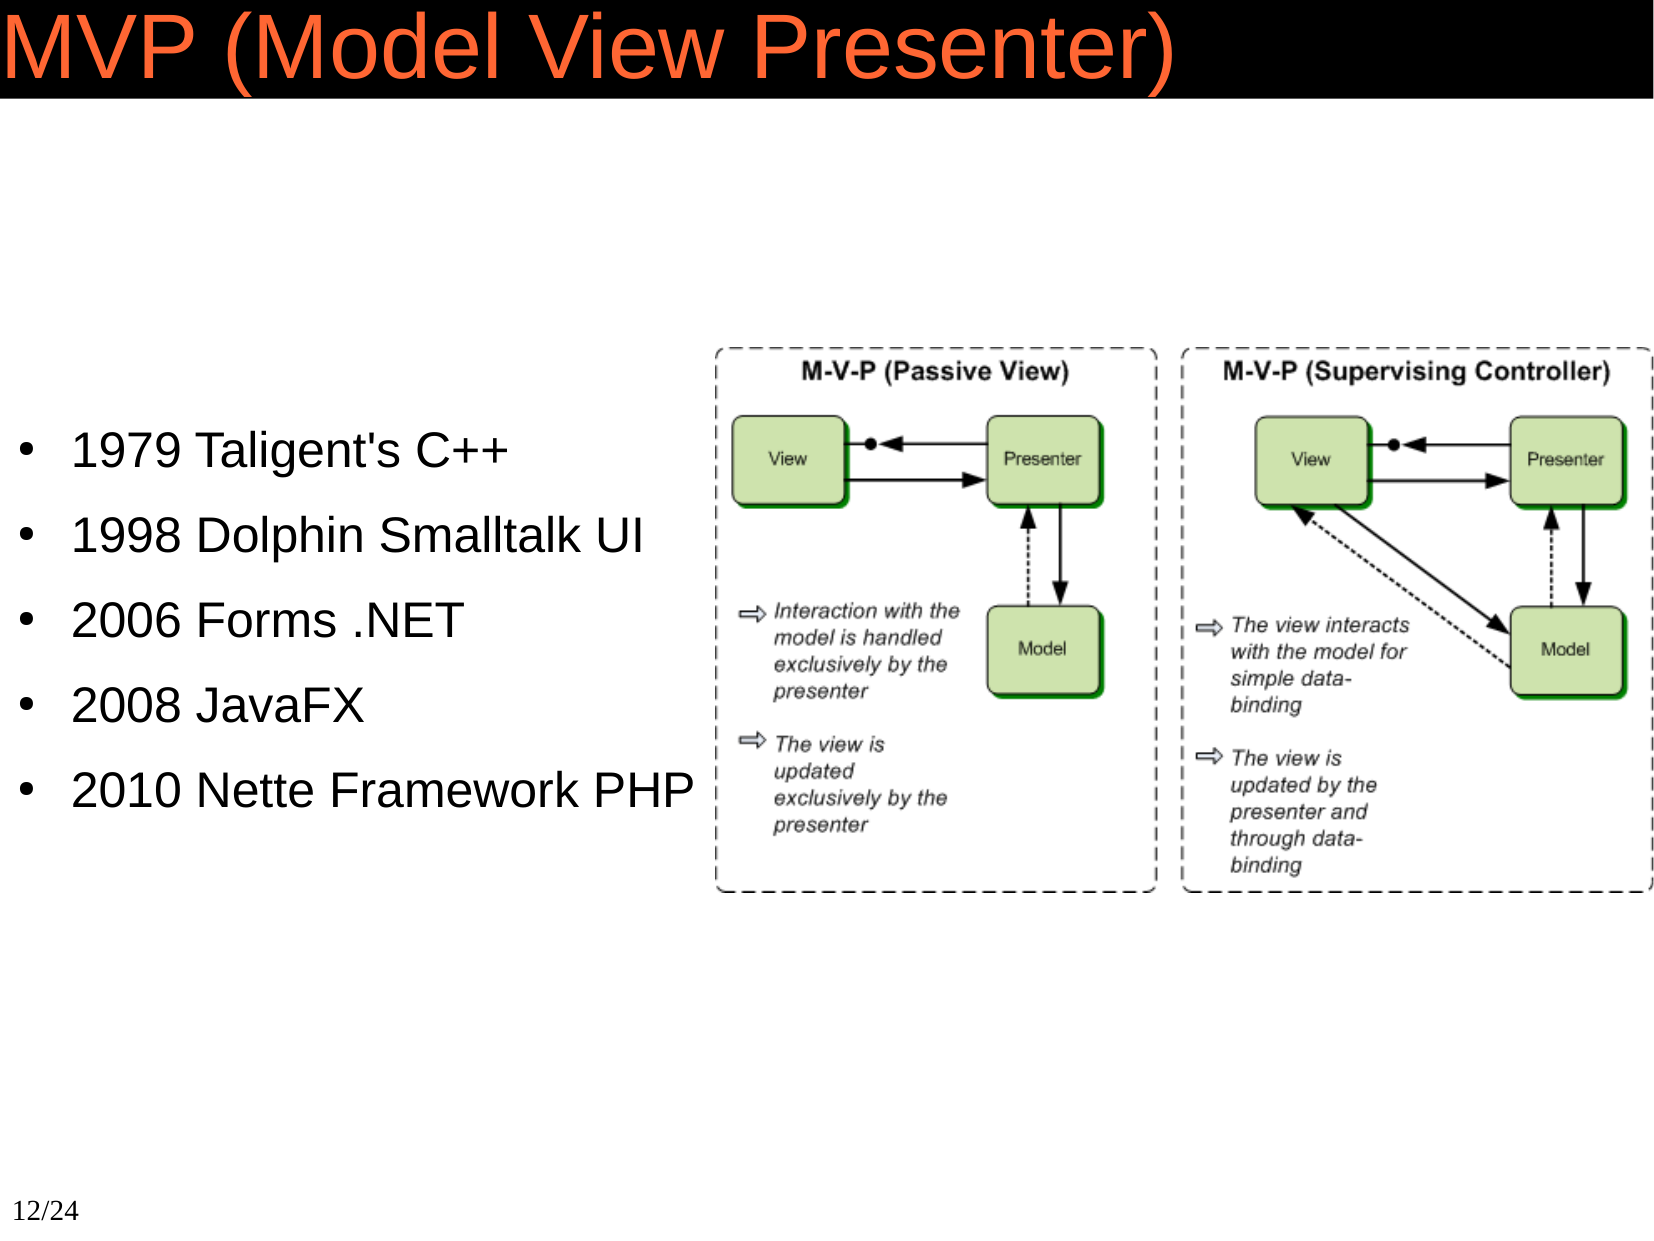

# MVP (Model View Presenter)
1979 Taligent's C++
1998 Dolphin Smalltalk UI
2006 Forms .NET
2008 JavaFX
2010 Nette Framework PHP
12